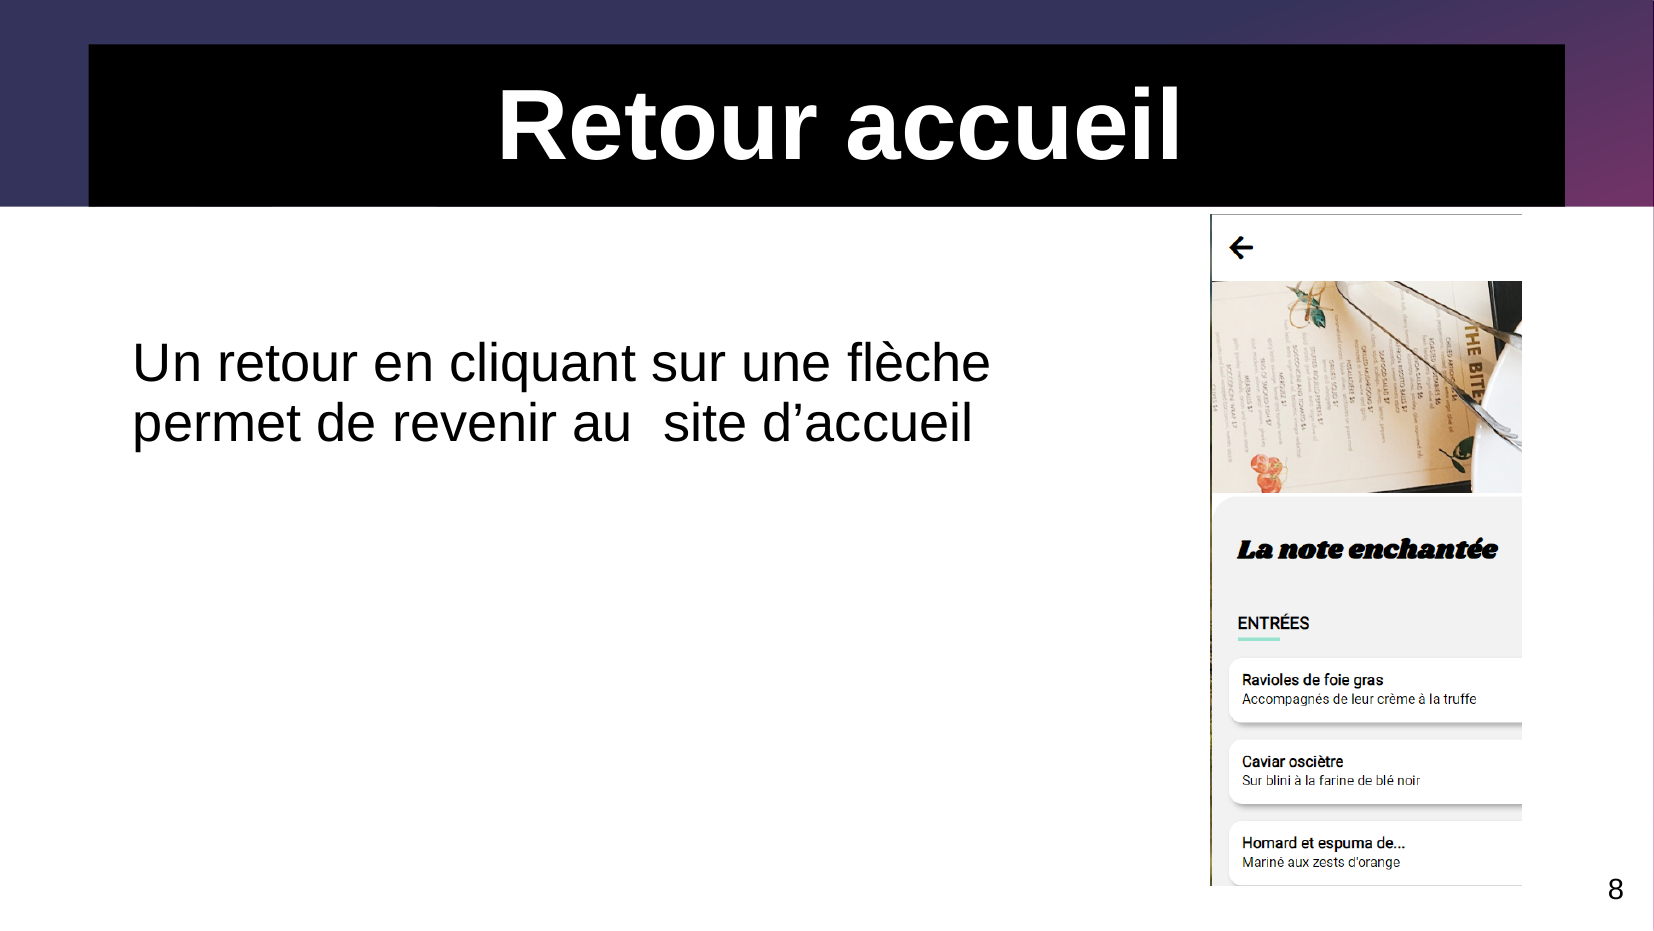

# Retour accueil
Un retour en cliquant sur une flèche permet de revenir au site d’accueil